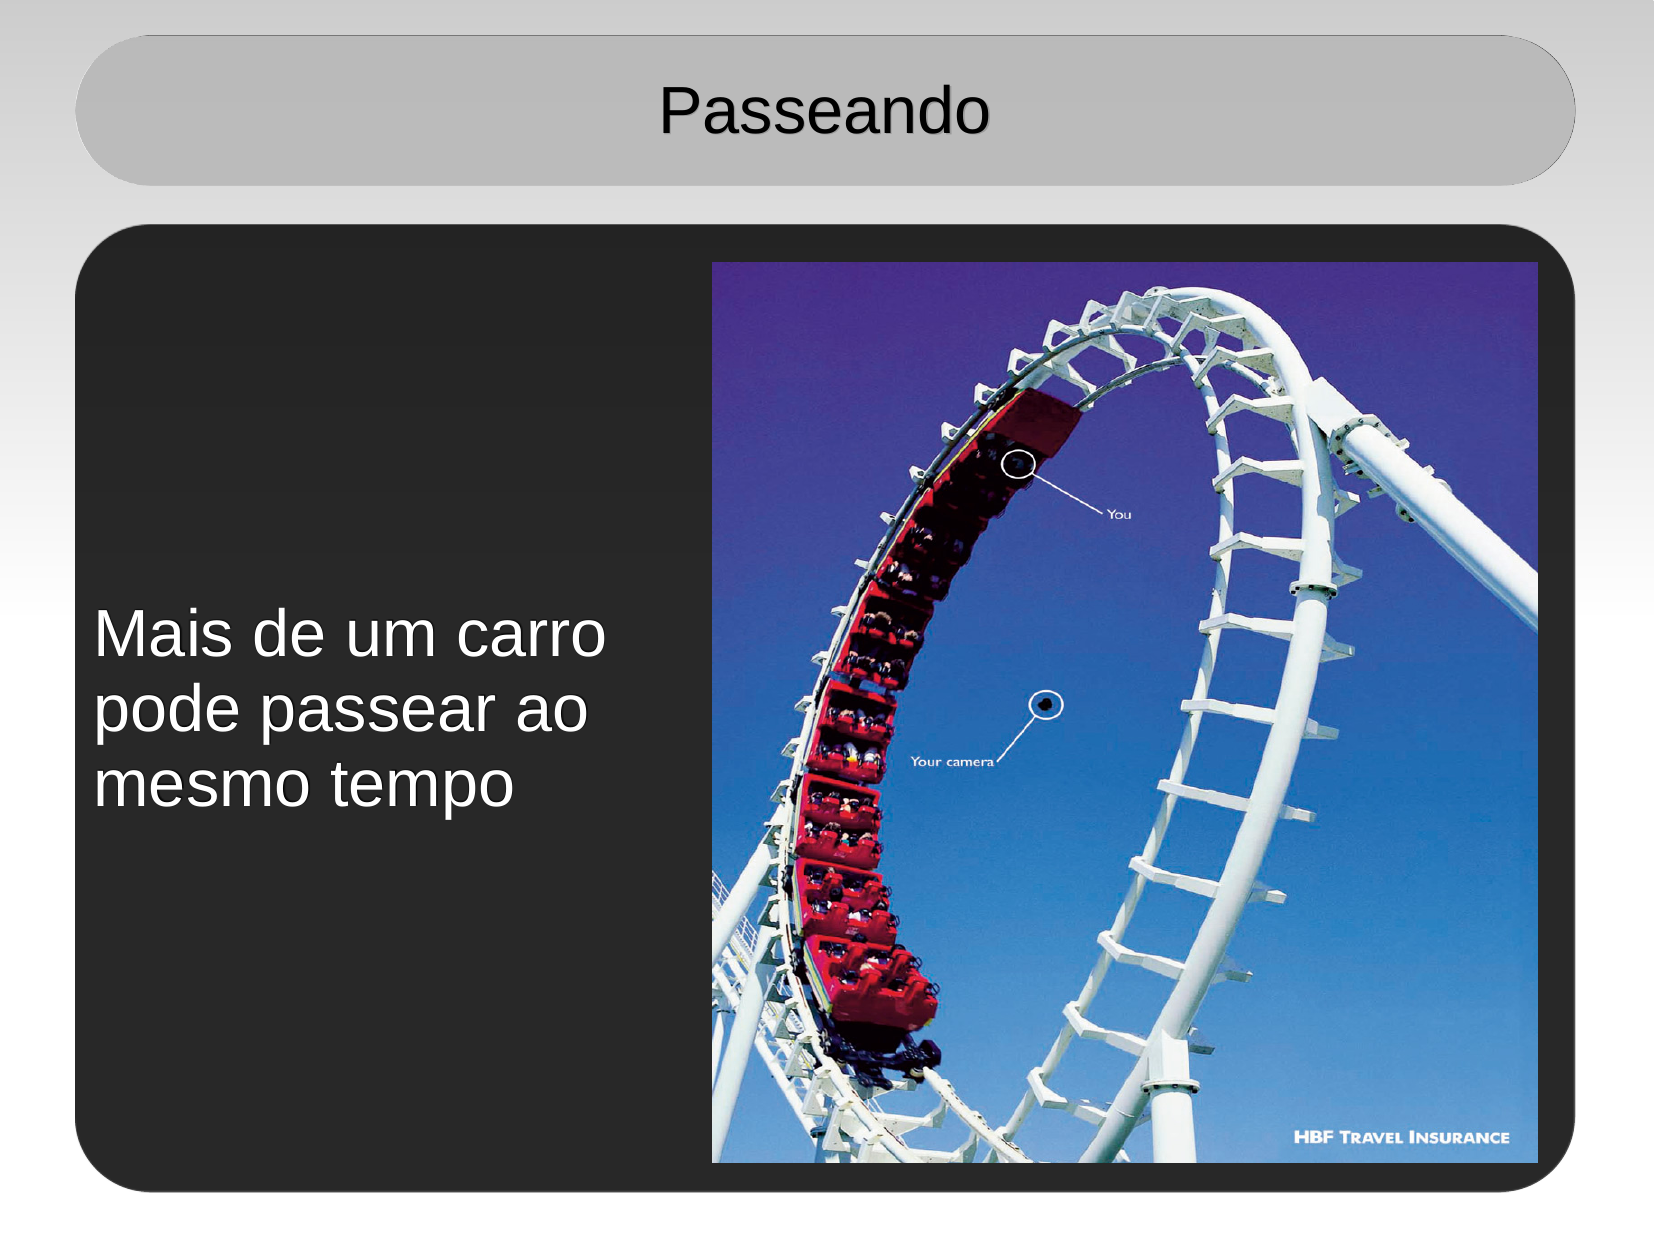

Passeando
 Mais de um carro
 pode passear ao
 mesmo tempo